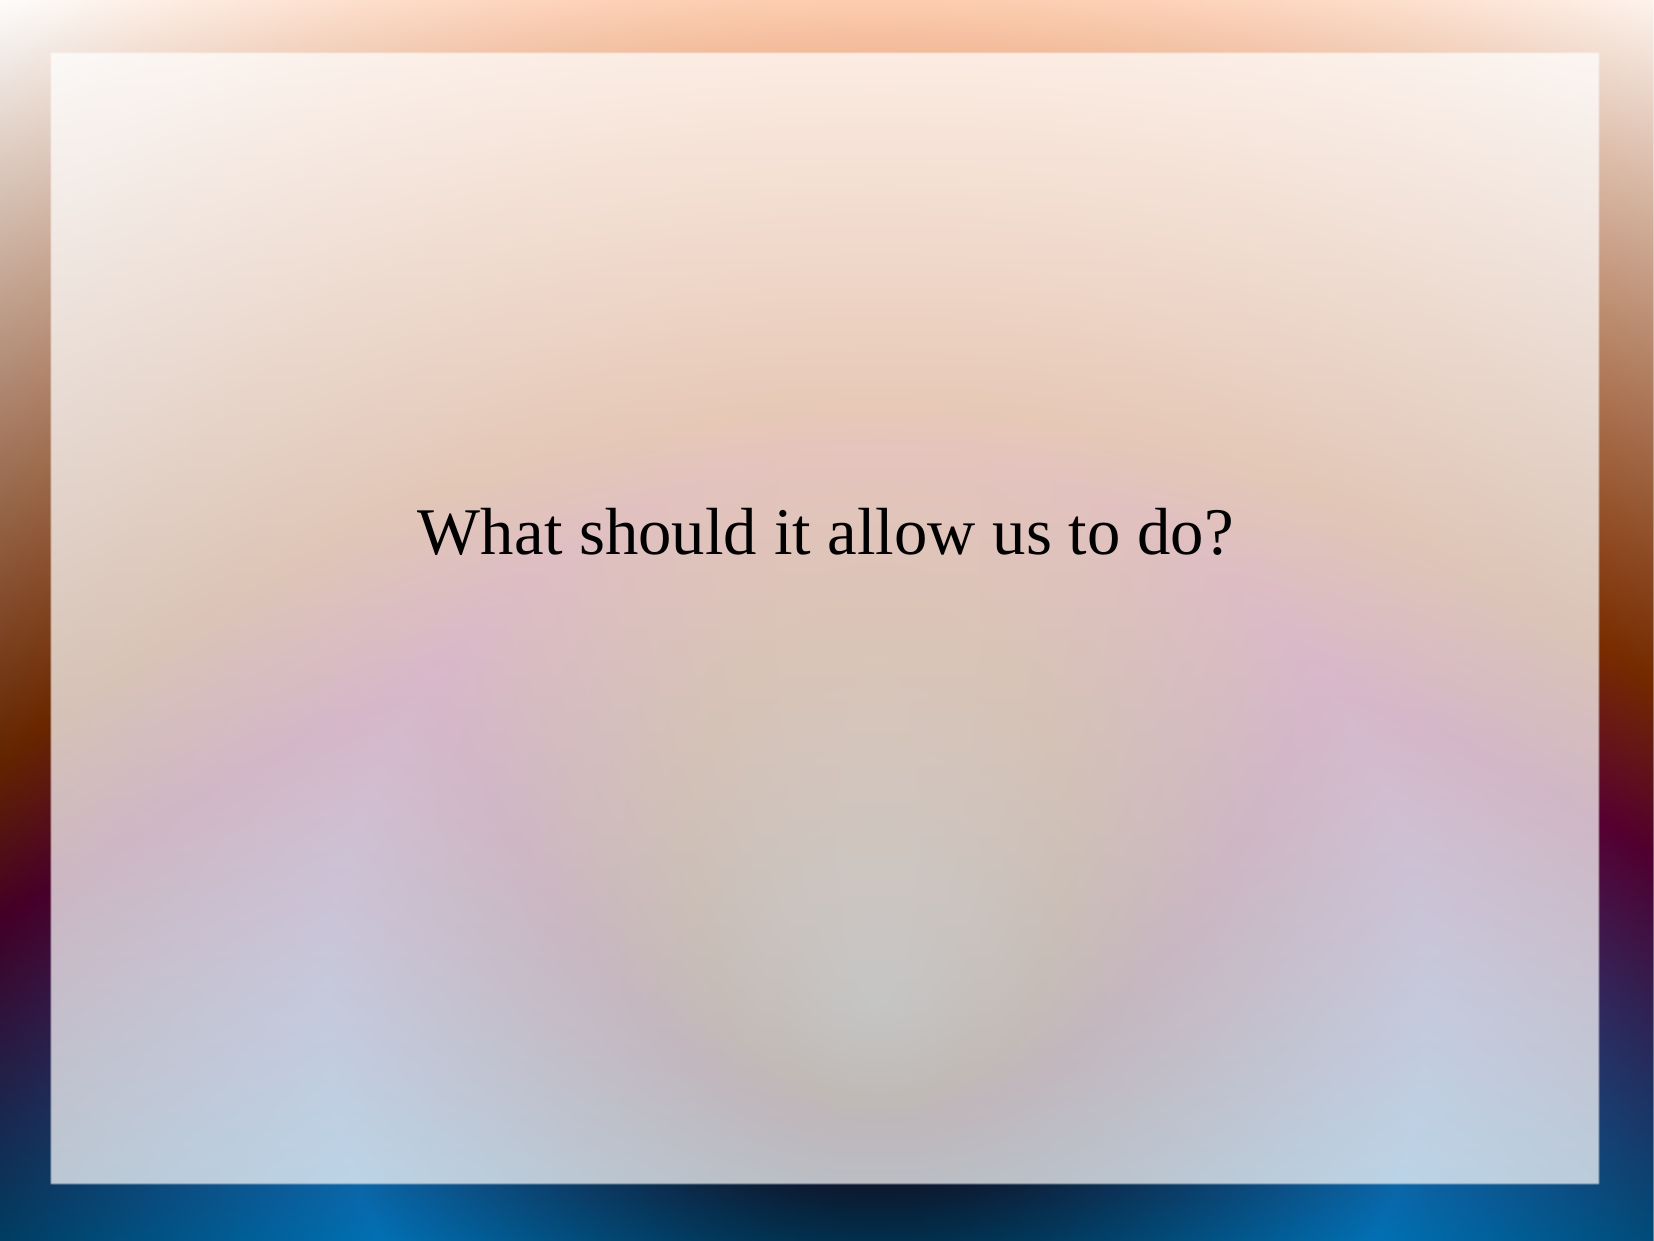

# What should it allow us to do?